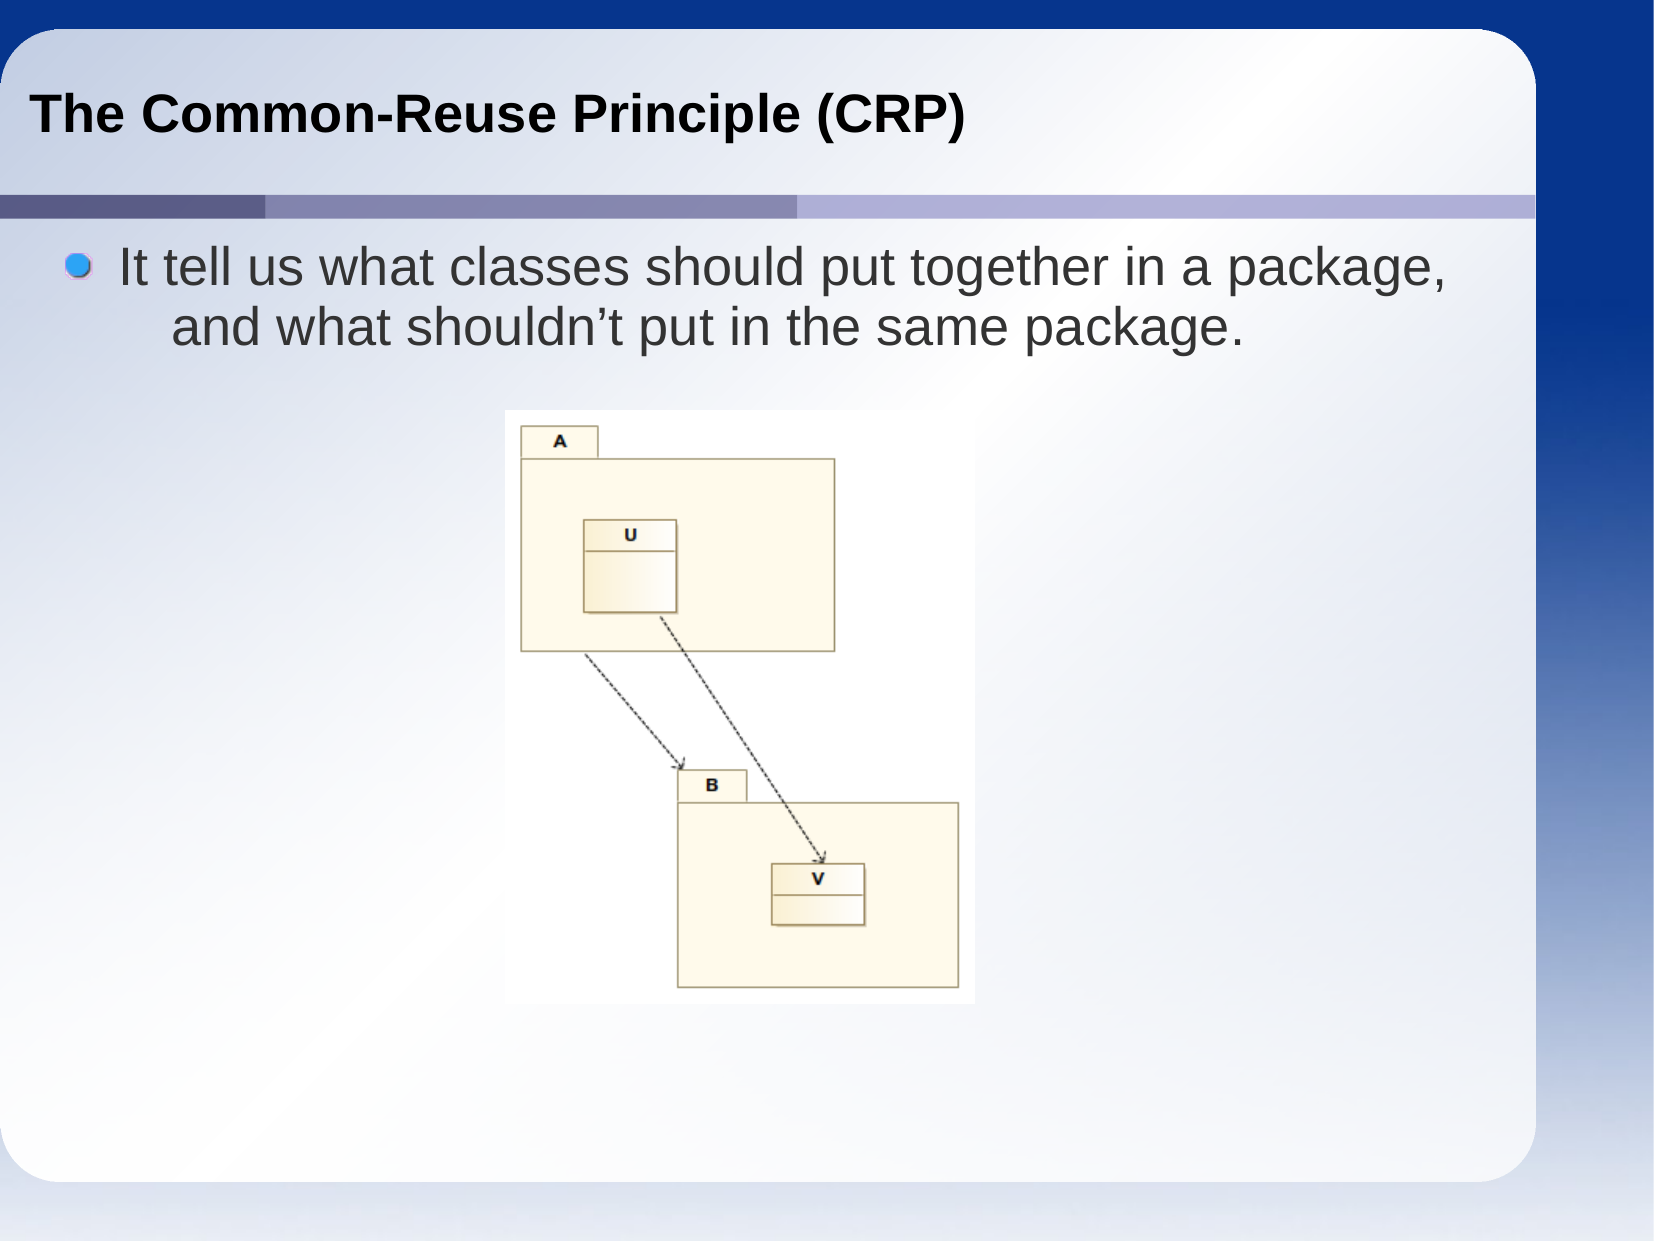

# The Common-Reuse Principle (CRP)
It tell us what classes should put together in a package, and what shouldn’t put in the same package.